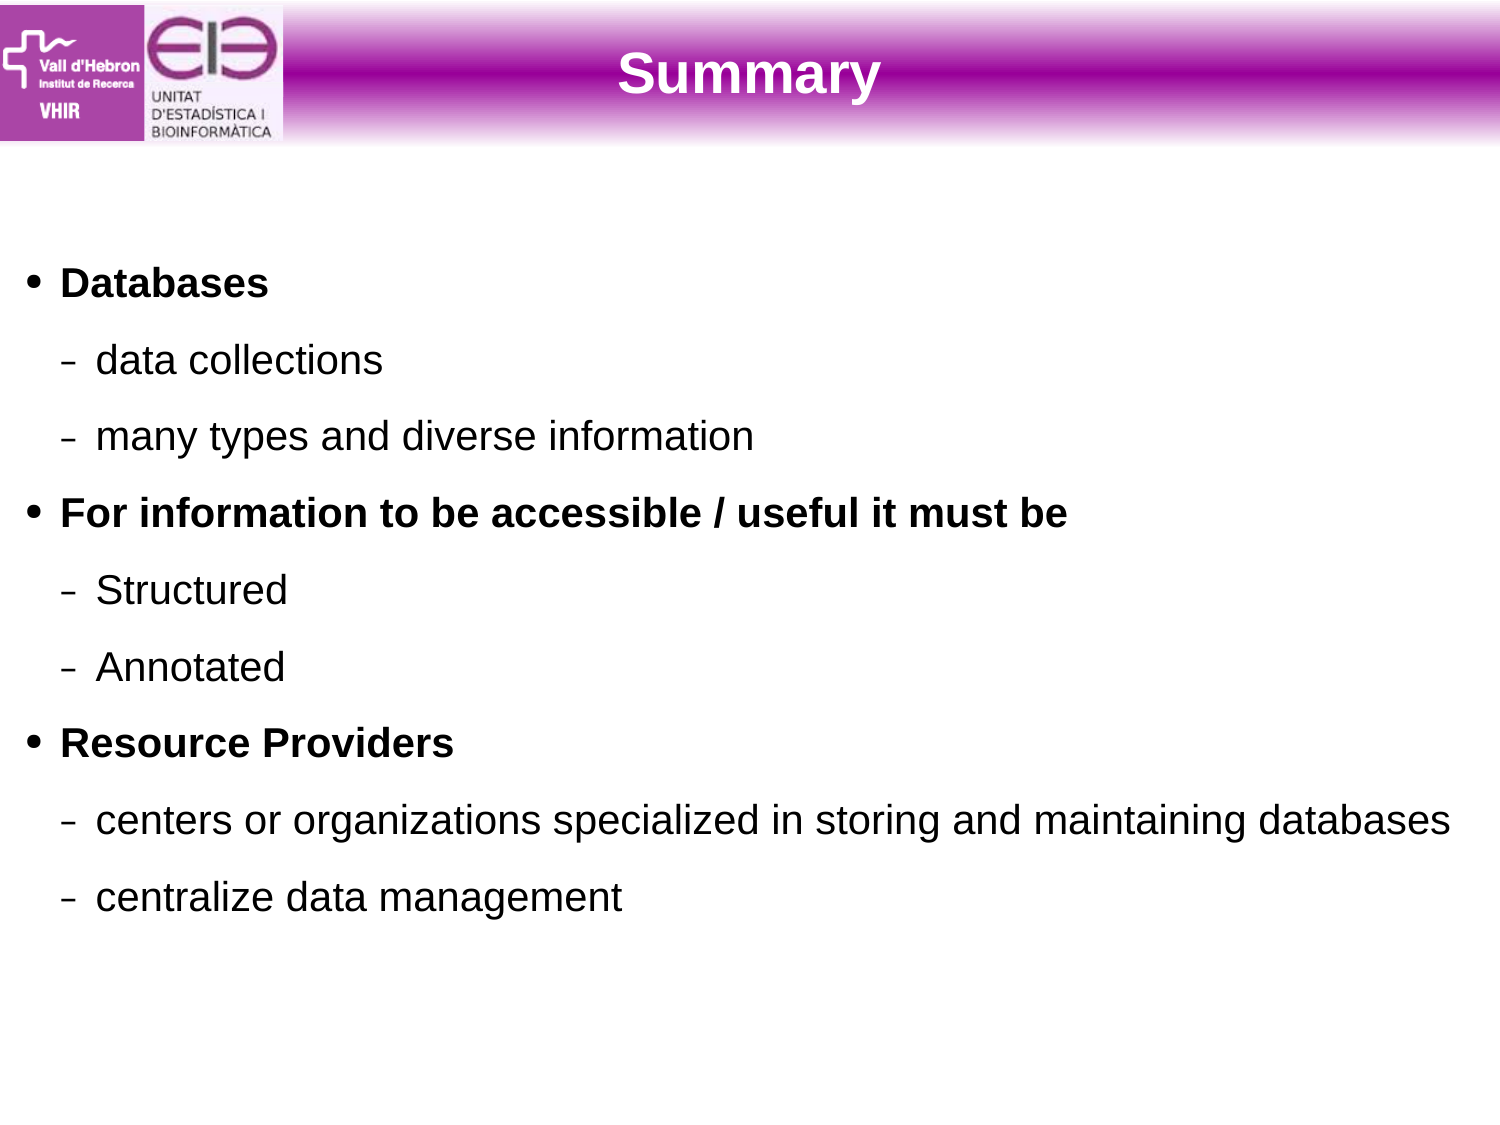

Summary
Databases
data collections
many types and diverse information
For information to be accessible / useful it must be
Structured
Annotated
Resource Providers
centers or organizations specialized in storing and maintaining databases
centralize data management